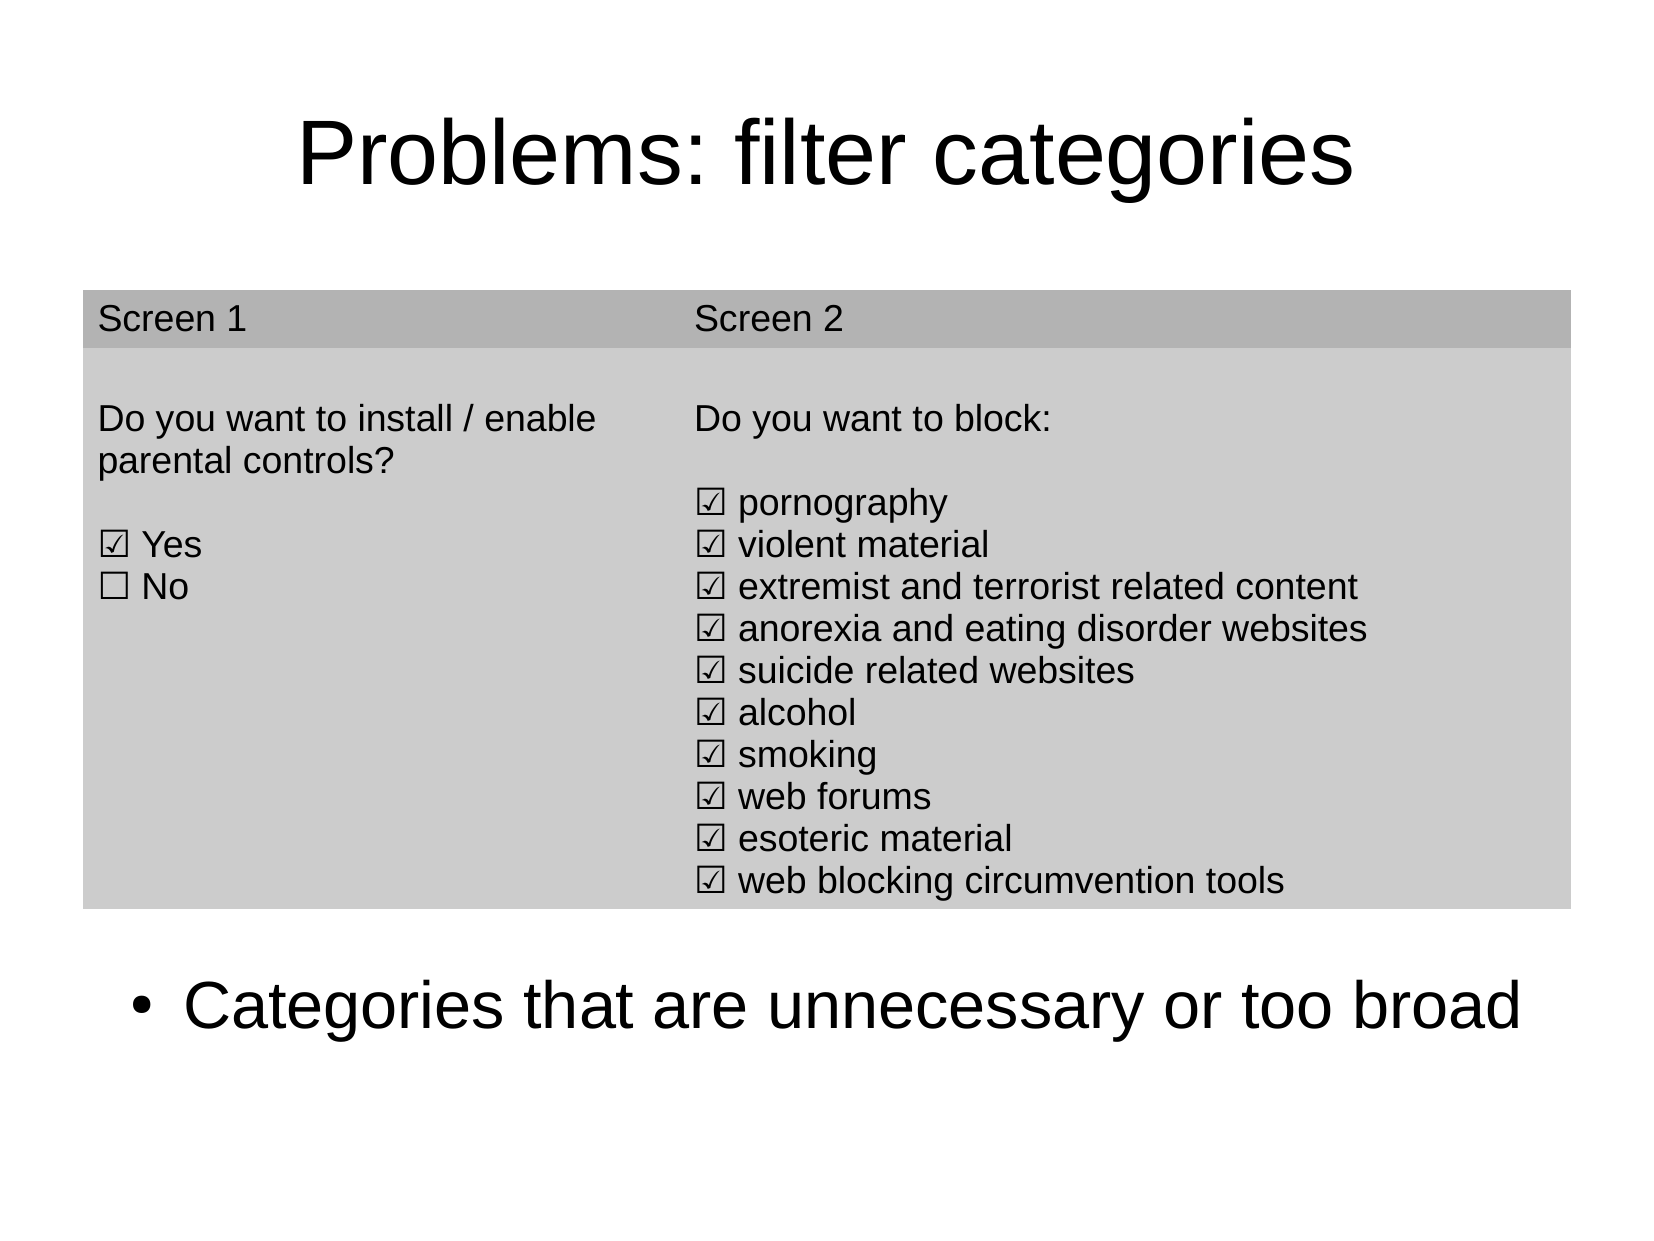

# Problems: filter categories
| Screen 1 | Screen 2 |
| --- | --- |
| Do you want to install / enable parental controls? ☑ Yes ☐ No | Do you want to block: ☑ pornography ☑ violent material ☑ extremist and terrorist related content ☑ anorexia and eating disorder websites ☑ suicide related websites ☑ alcohol ☑ smoking ☑ web forums ☑ esoteric material ☑ web blocking circumvention tools |
Categories that are unnecessary or too broad